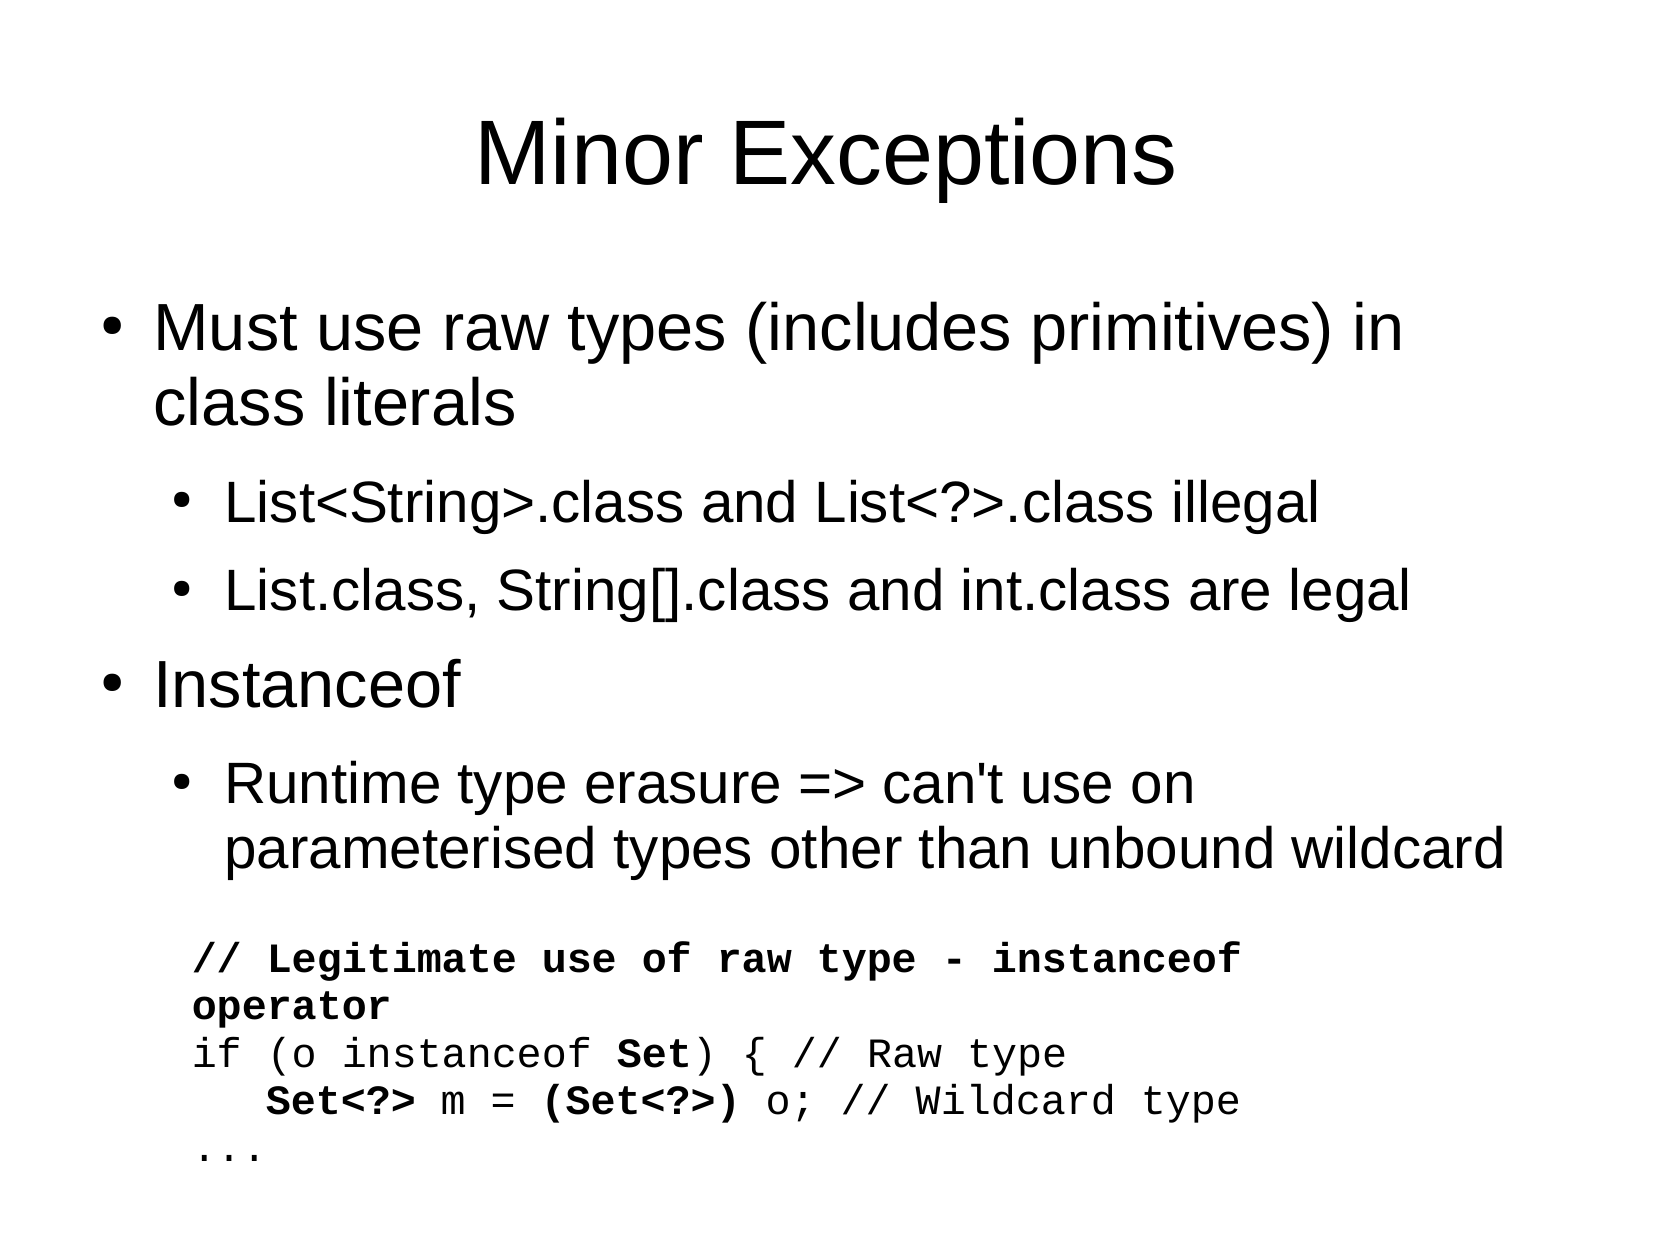

# Minor Exceptions
Must use raw types (includes primitives) in class literals
List<String>.class and List<?>.class illegal
List.class, String[].class and int.class are legal
Instanceof
Runtime type erasure => can't use on parameterised types other than unbound wildcard
// Legitimate use of raw type - instanceof operator
if (o instanceof Set) { // Raw type
	Set<?> m = (Set<?>) o; // Wildcard type
...